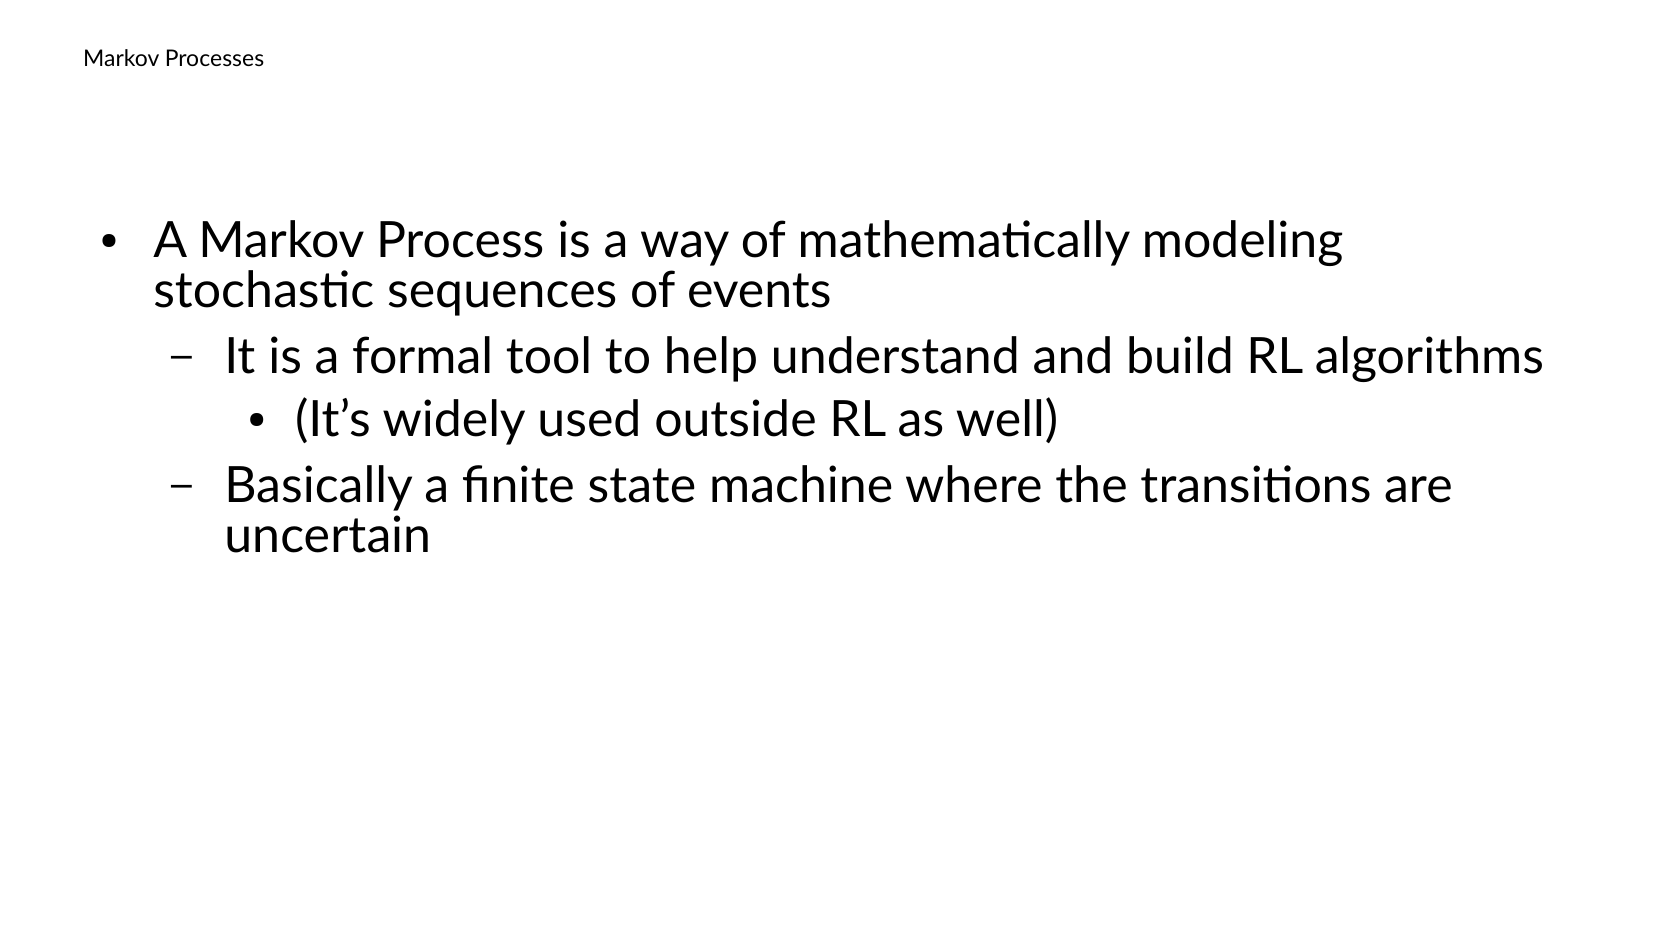

# Markov Processes
A Markov Process is a way of mathematically modeling stochastic sequences of events
It is a formal tool to help understand and build RL algorithms
(It’s widely used outside RL as well)
Basically a finite state machine where the transitions are uncertain